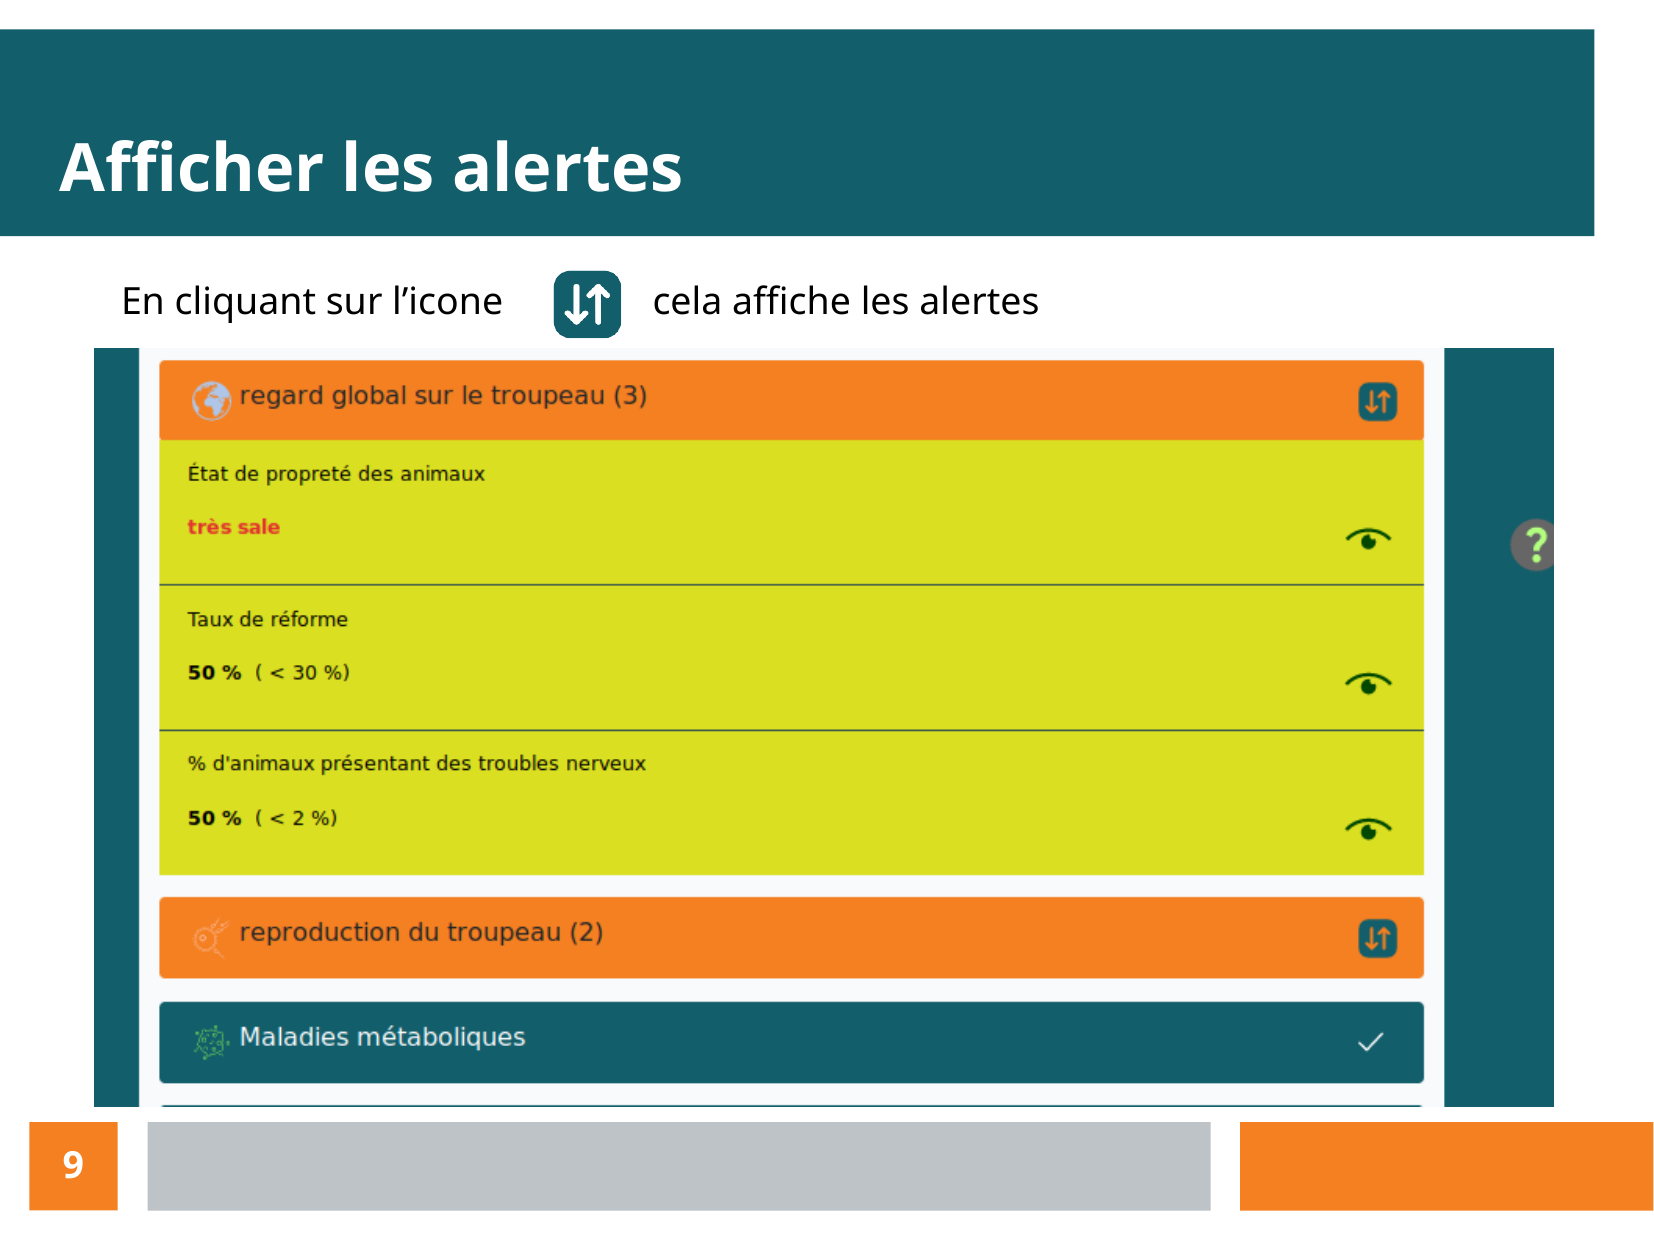

# Afficher les alertes
En cliquant sur l’icone
cela affiche les alertes
9